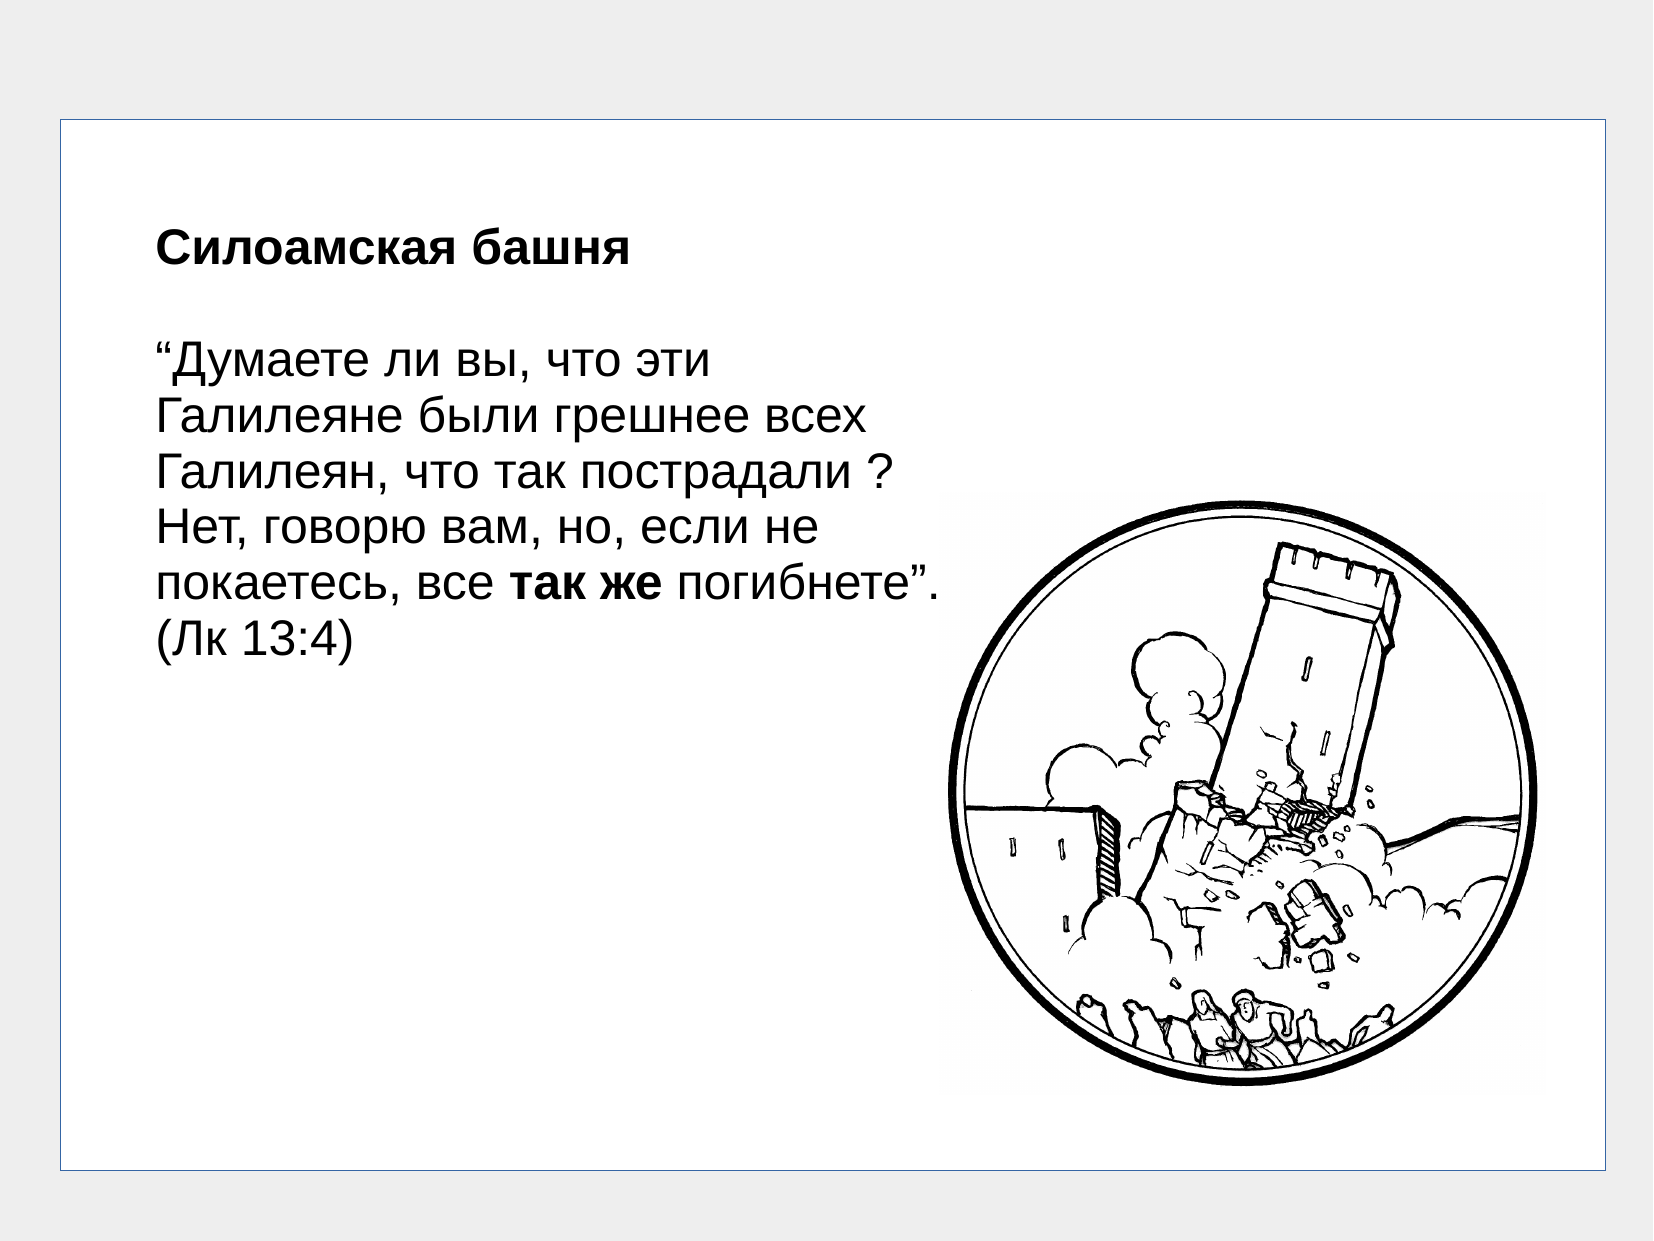

# Силоамская башня
“Думаете ли вы, что эти Галилеяне были грешнее всех Галилеян, что так пострадали ?
Нет, говорю вам, но, если не покаетесь, все так же погибнете”.
(Лк 13:4)